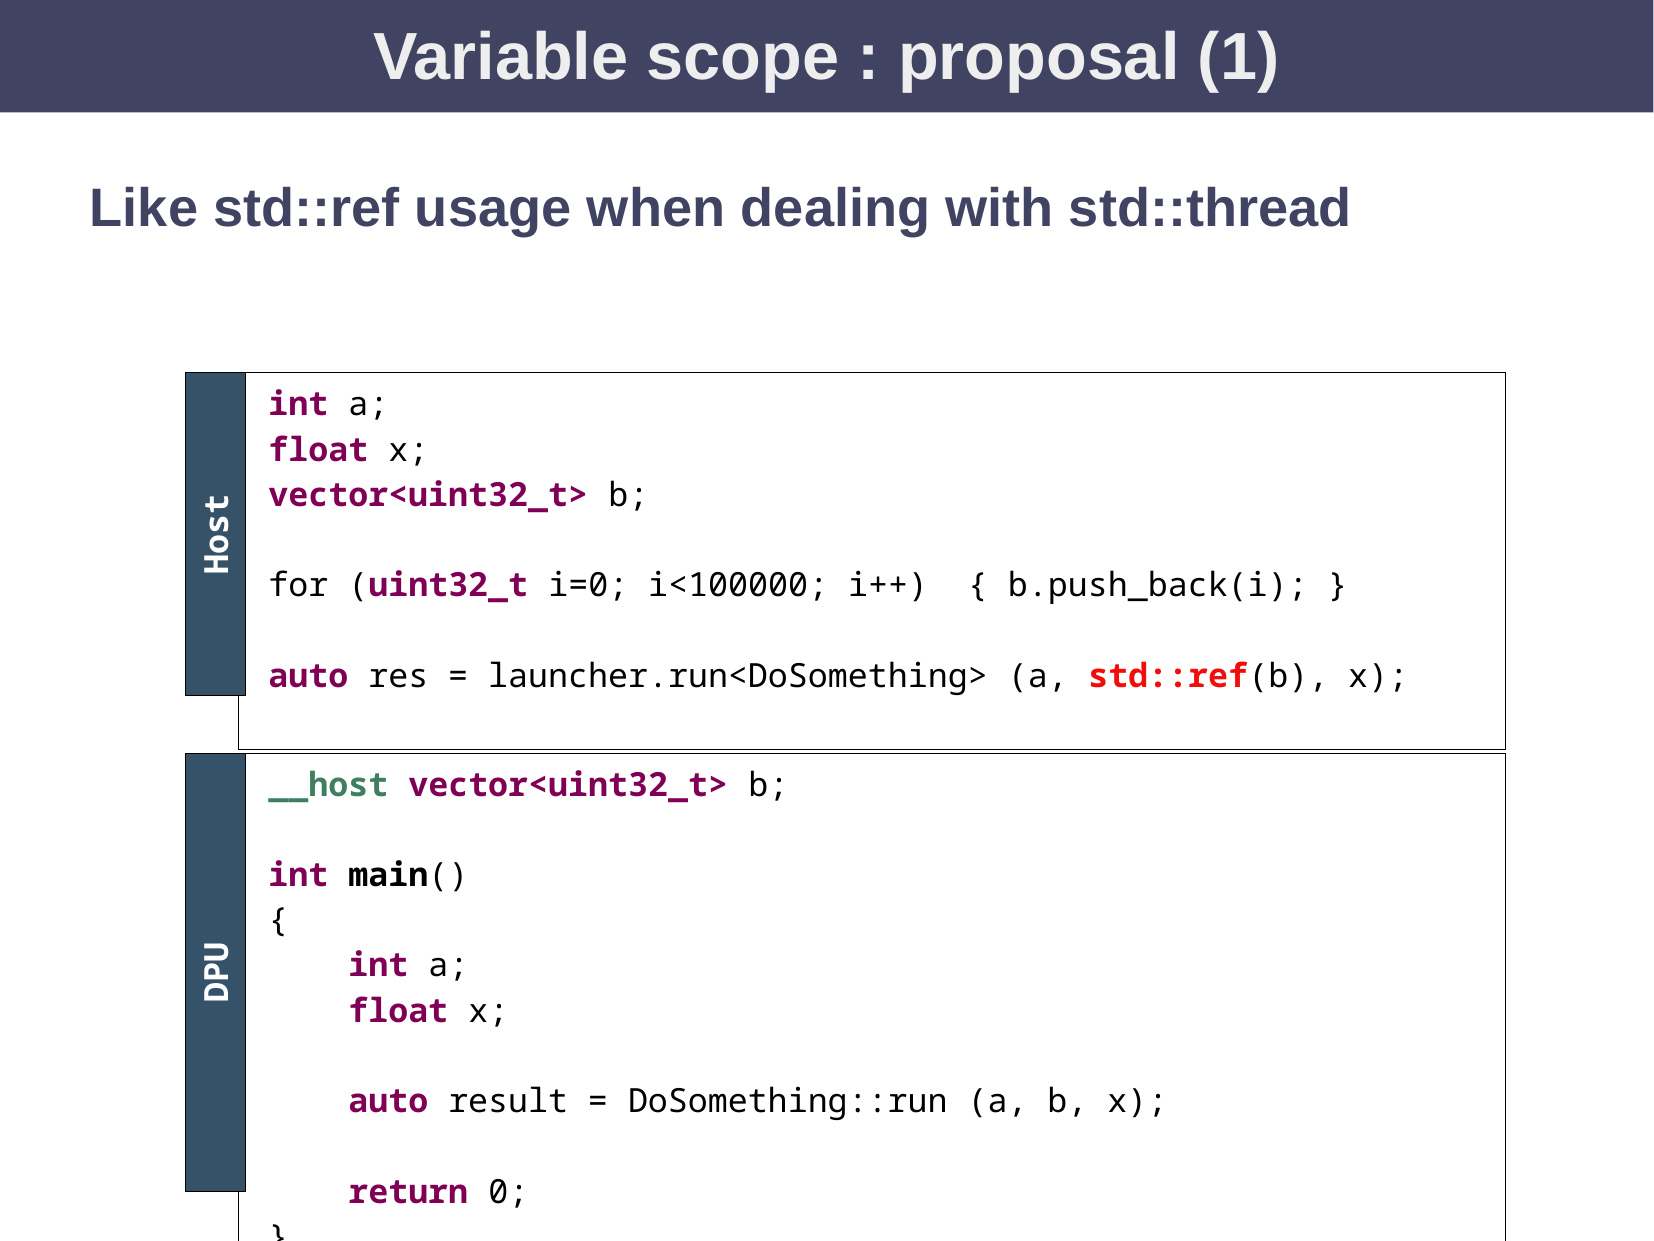

Variable scope : proposal (1)
Like std::ref usage when dealing with std::thread
int a;
float x;
vector<uint32_t> b;
for (uint32_t i=0; i<100000; i++) { b.push_back(i); }
auto res = launcher.run<DoSomething> (a, std::ref(b), x);
Host
__host vector<uint32_t> b;
int main()
{
 int a;
 float x;
 auto result = DoSomething::run (a, b, x);
 return 0;
}
DPU